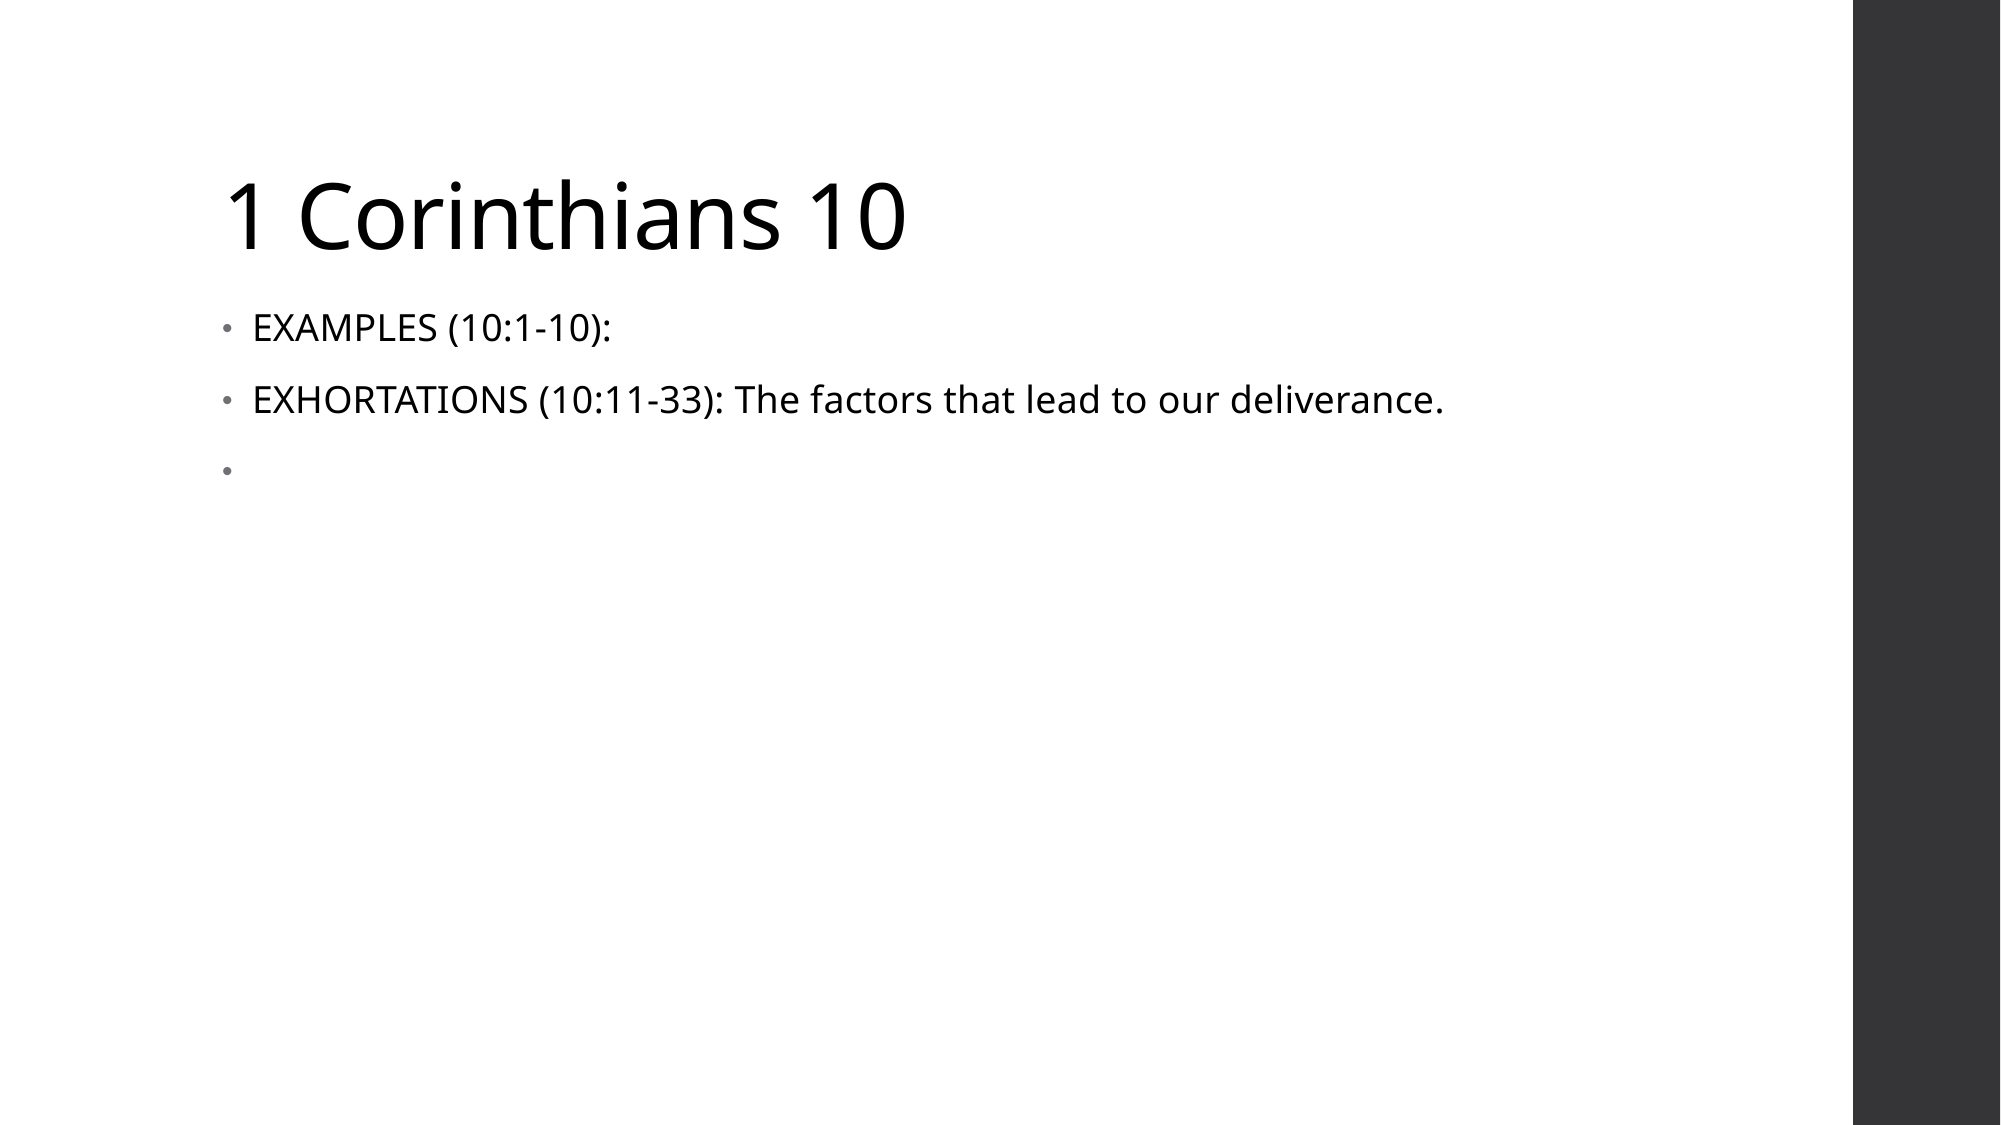

# 1 Corinthians 10
EXAMPLES (10:1-10):
EXHORTATIONS (10:11-33): The factors that lead to our deliverance.